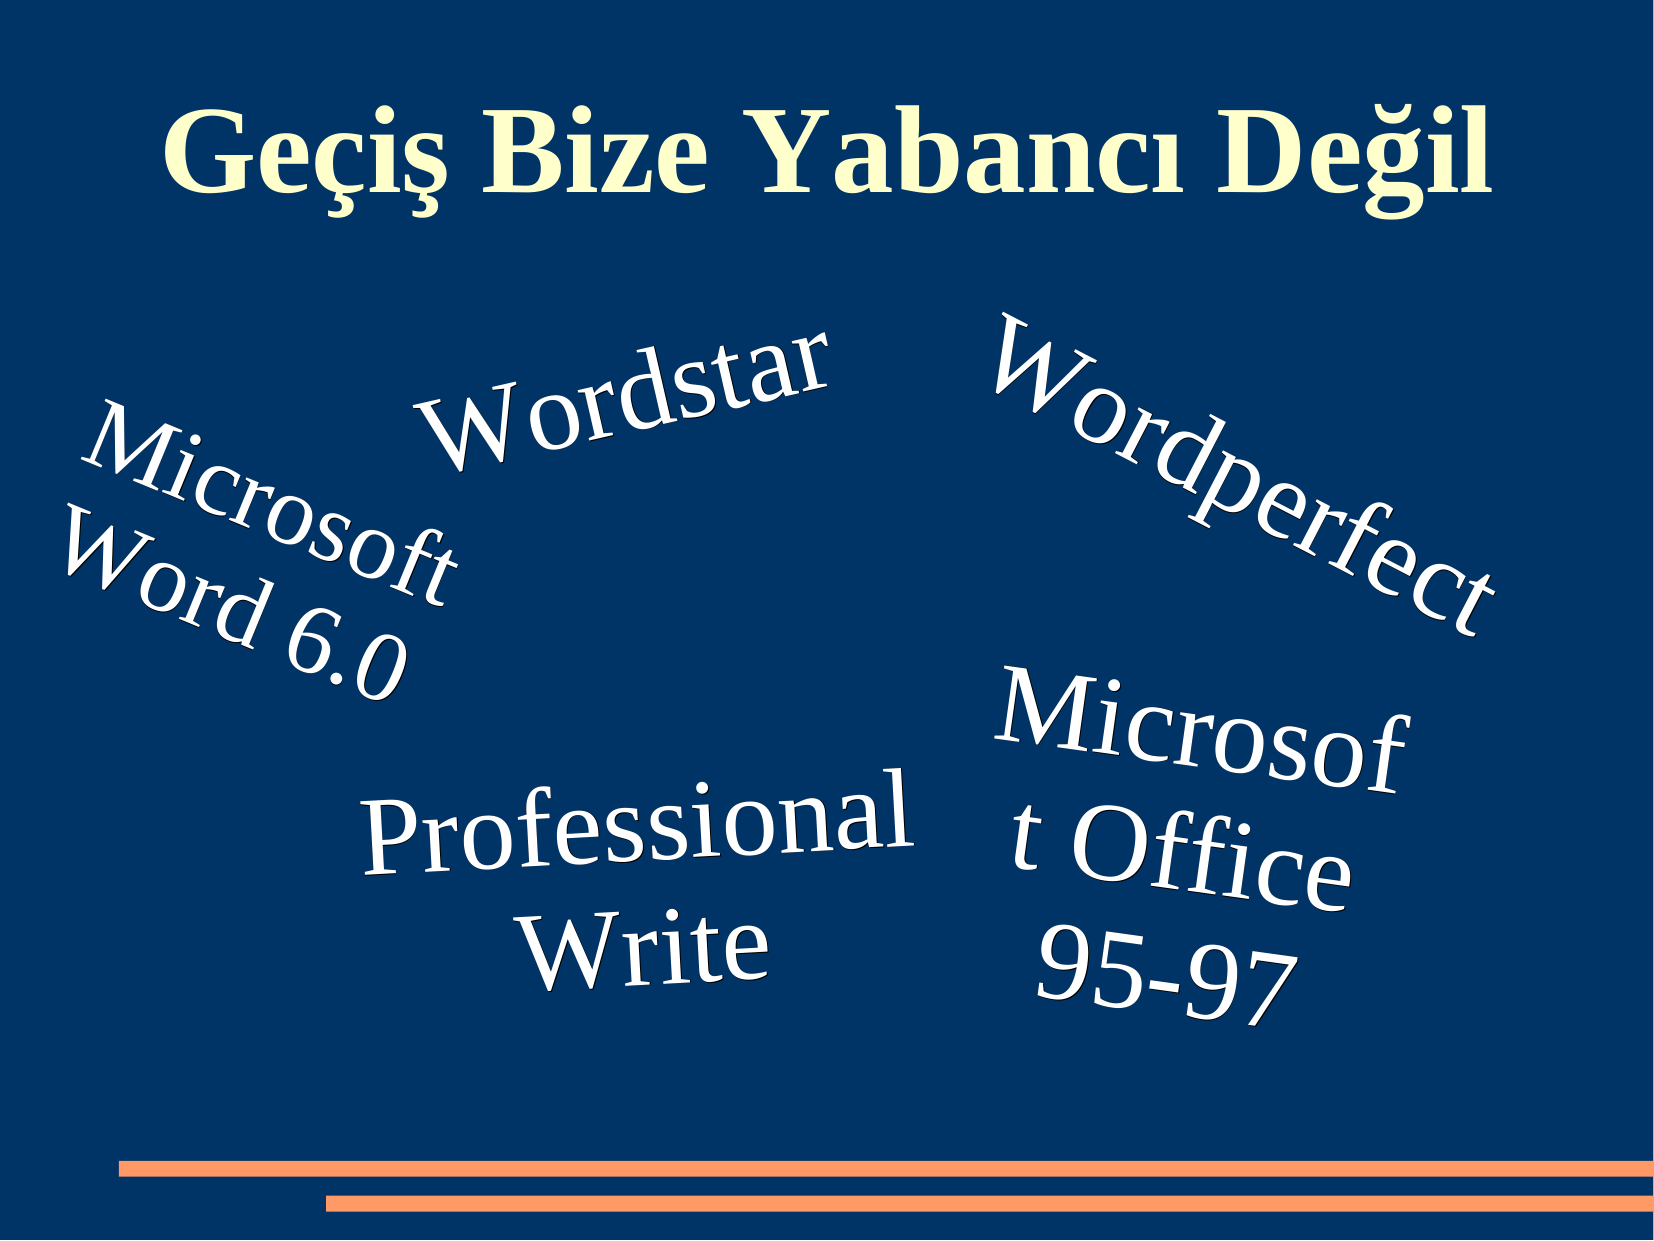

# Geçiş Bize Yabancı Değil
Microsoft Word 6.0
Wordstar
Wordperfect
Microsoft Office
95-97
Professional Write